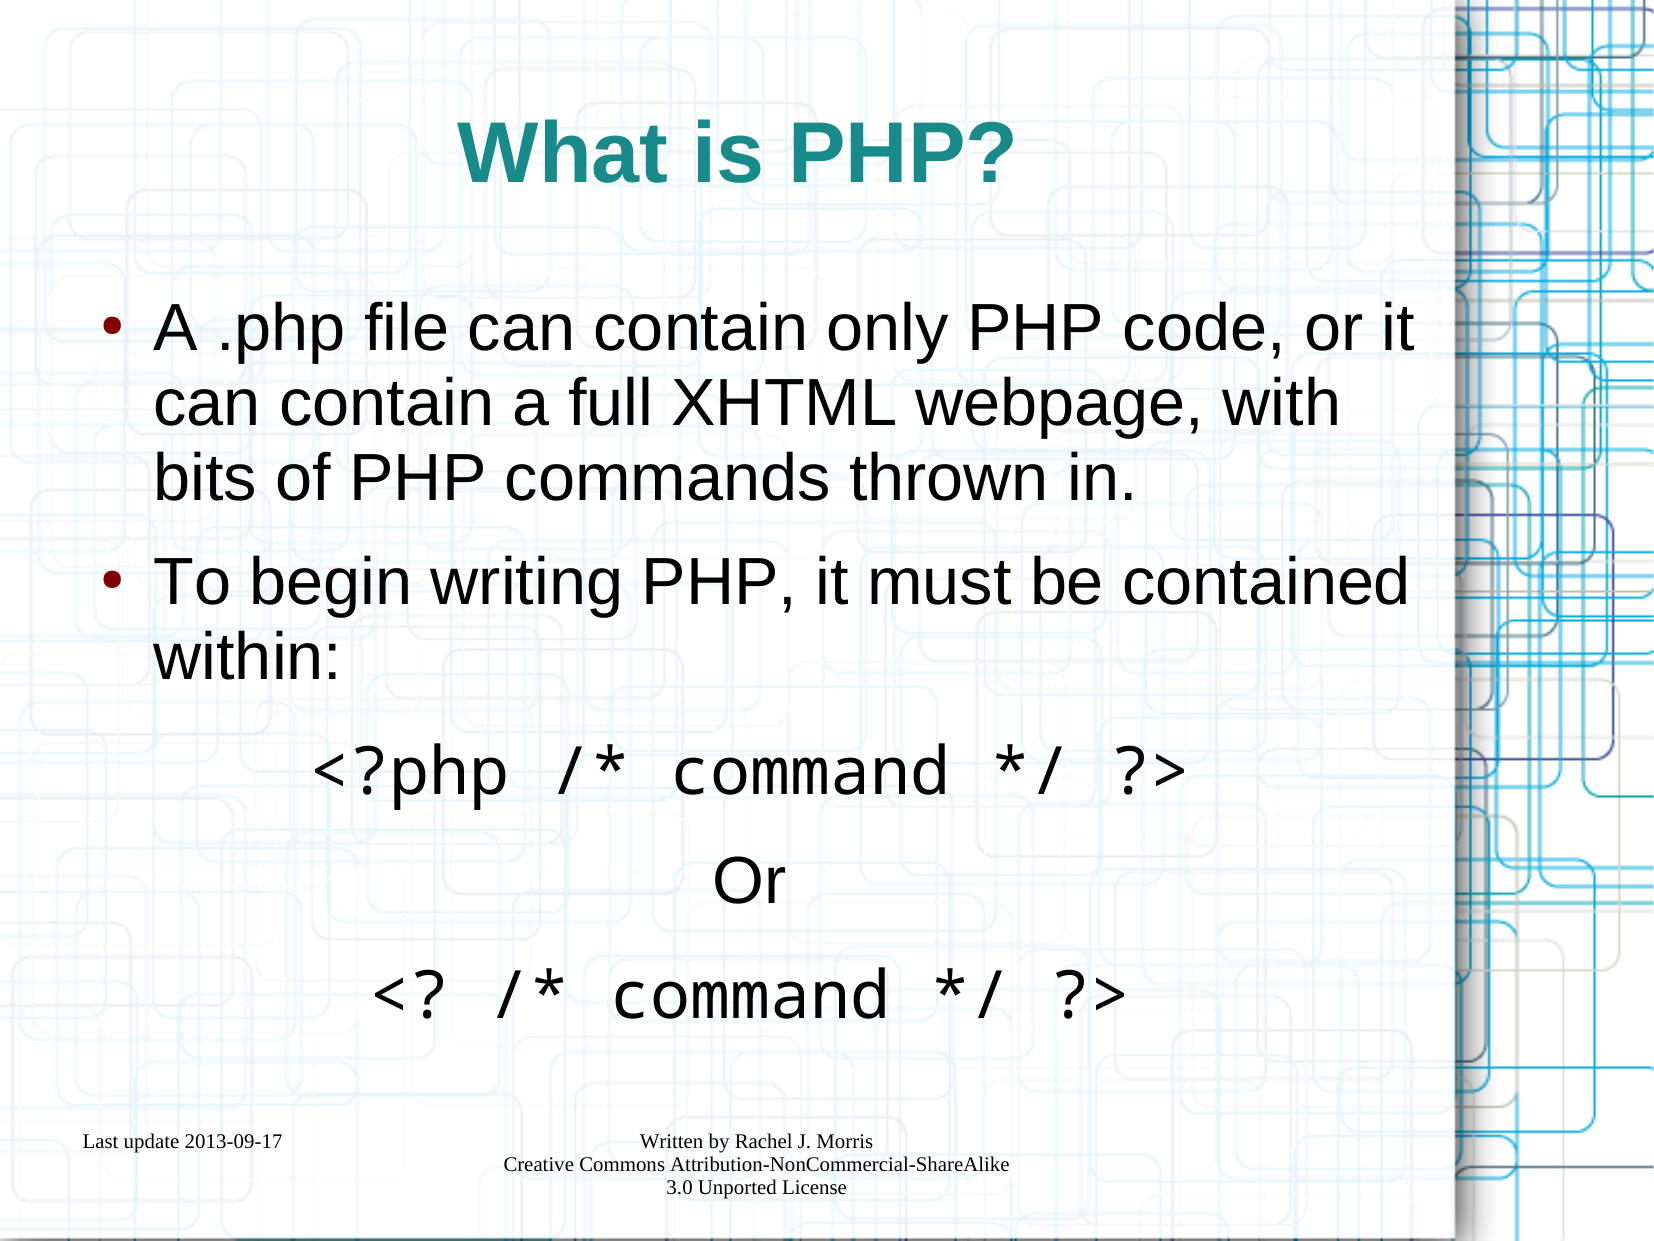

# What is PHP?
A .php file can contain only PHP code, or it can contain a full XHTML webpage, with bits of PHP commands thrown in.
To begin writing PHP, it must be contained within:
<?php /* command */ ?>
Or
<? /* command */ ?>